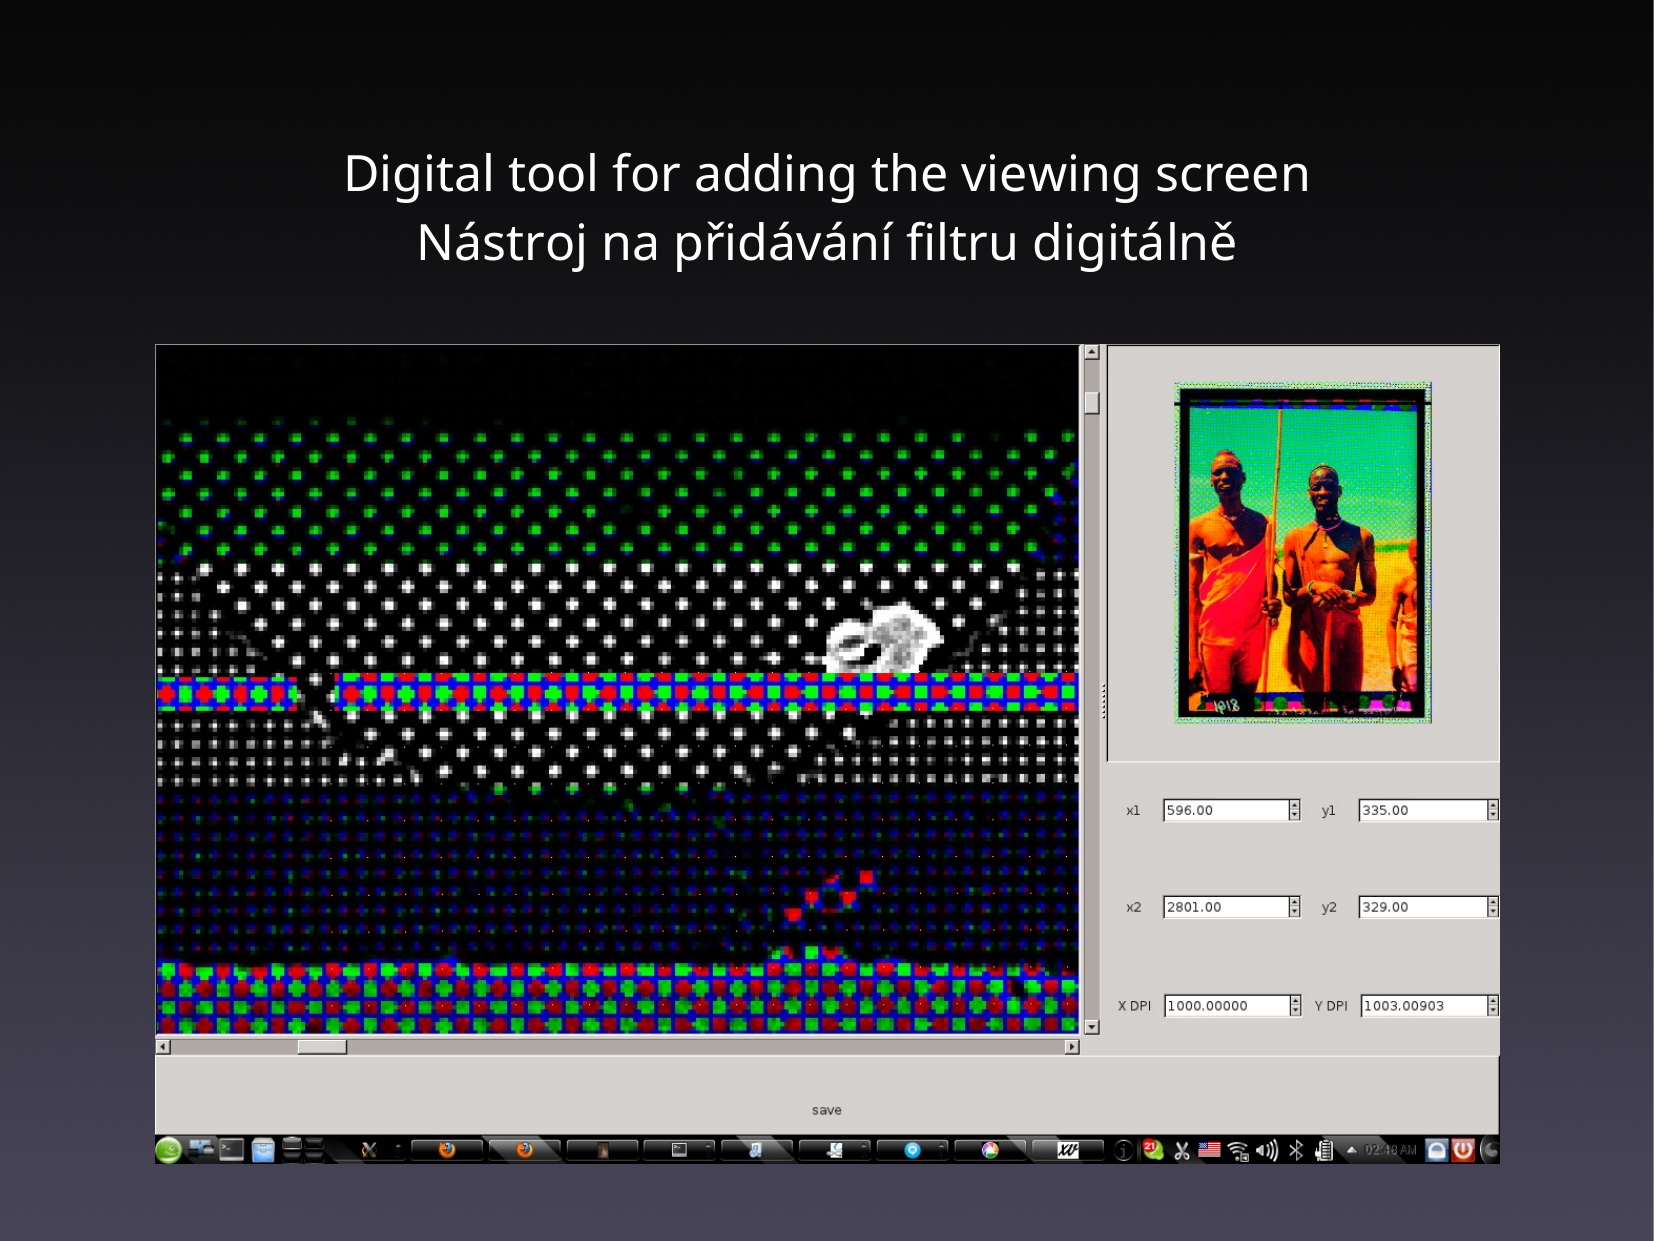

# Digital tool for adding the viewing screen Nástroj na přidávání filtru digitálně